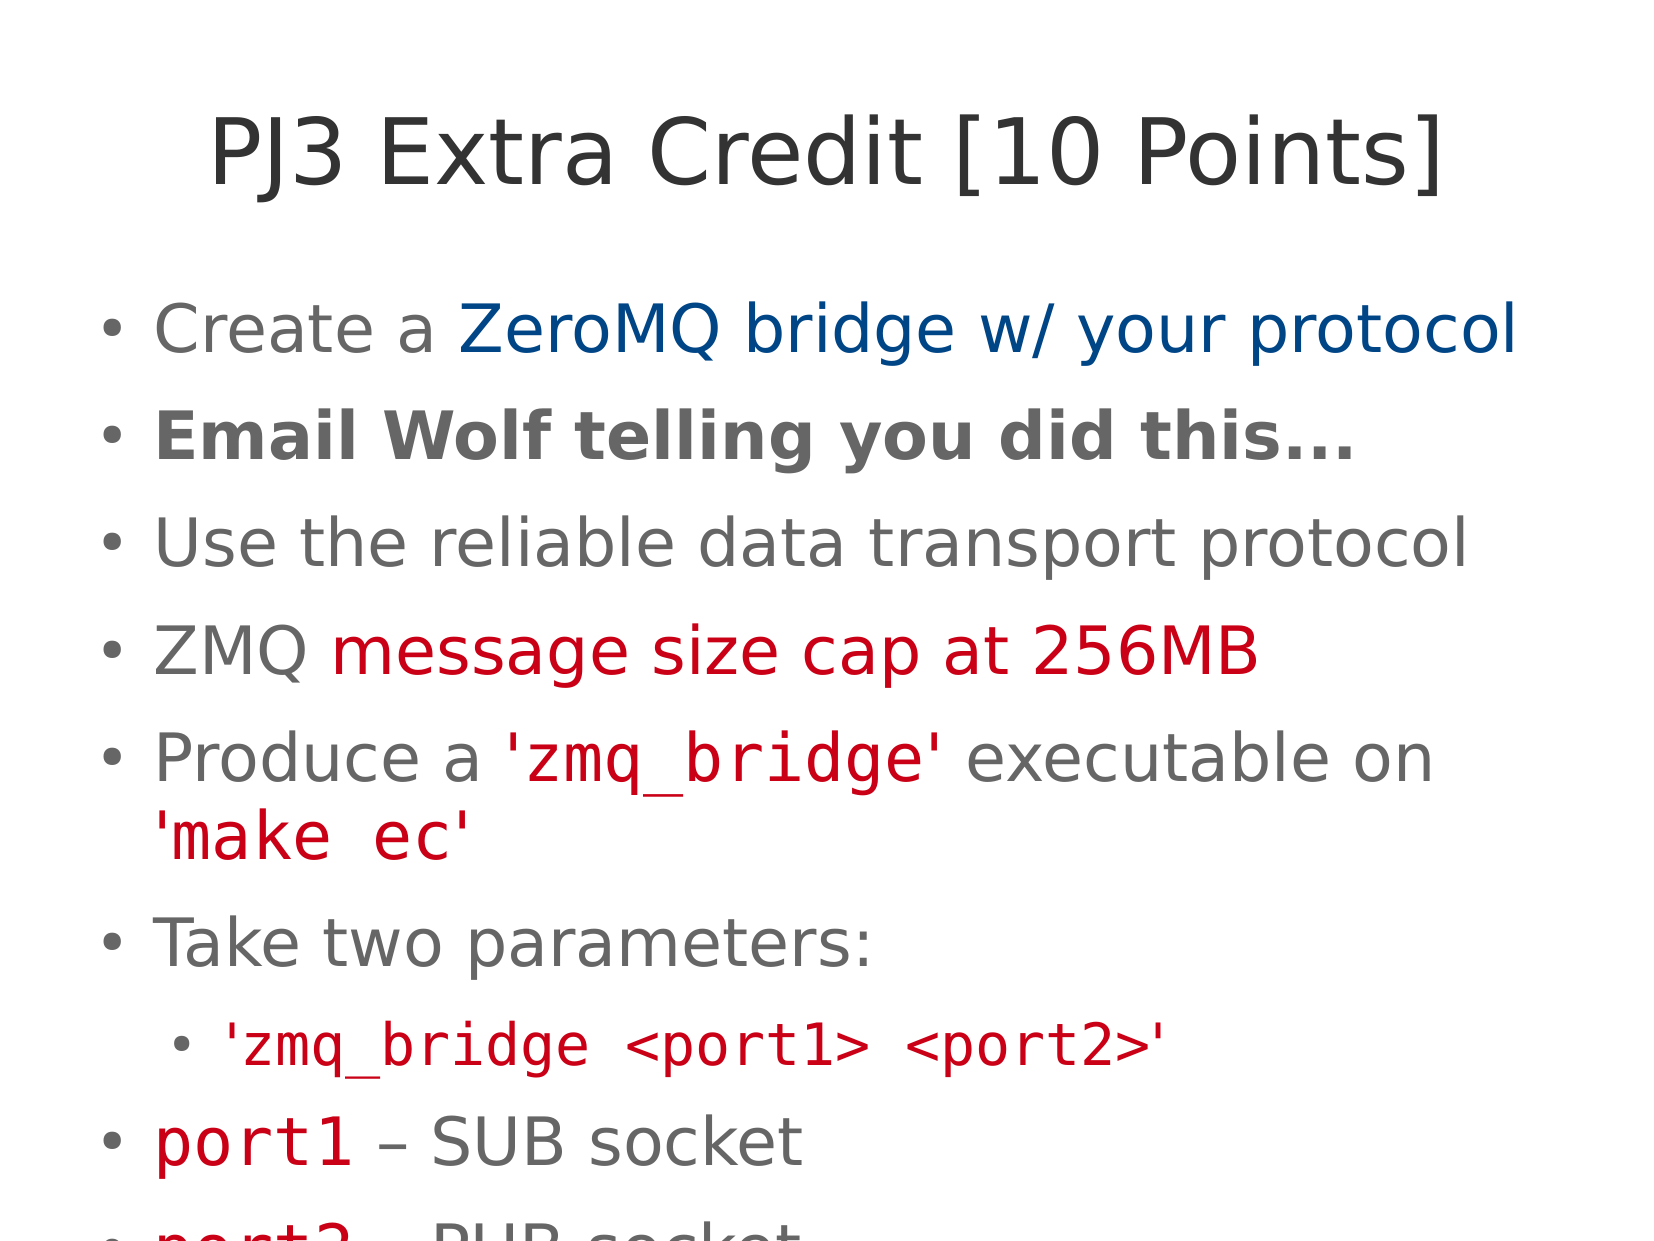

# PJ3 Extra Credit [10 Points]
Create a ZeroMQ bridge w/ your protocol
Email Wolf telling you did this...
Use the reliable data transport protocol
ZMQ message size cap at 256MB
Produce a 'zmq_bridge' executable on 'make ec'
Take two parameters:
'zmq_bridge <port1> <port2>'
port1 – SUB socket
port2 – PUB socket